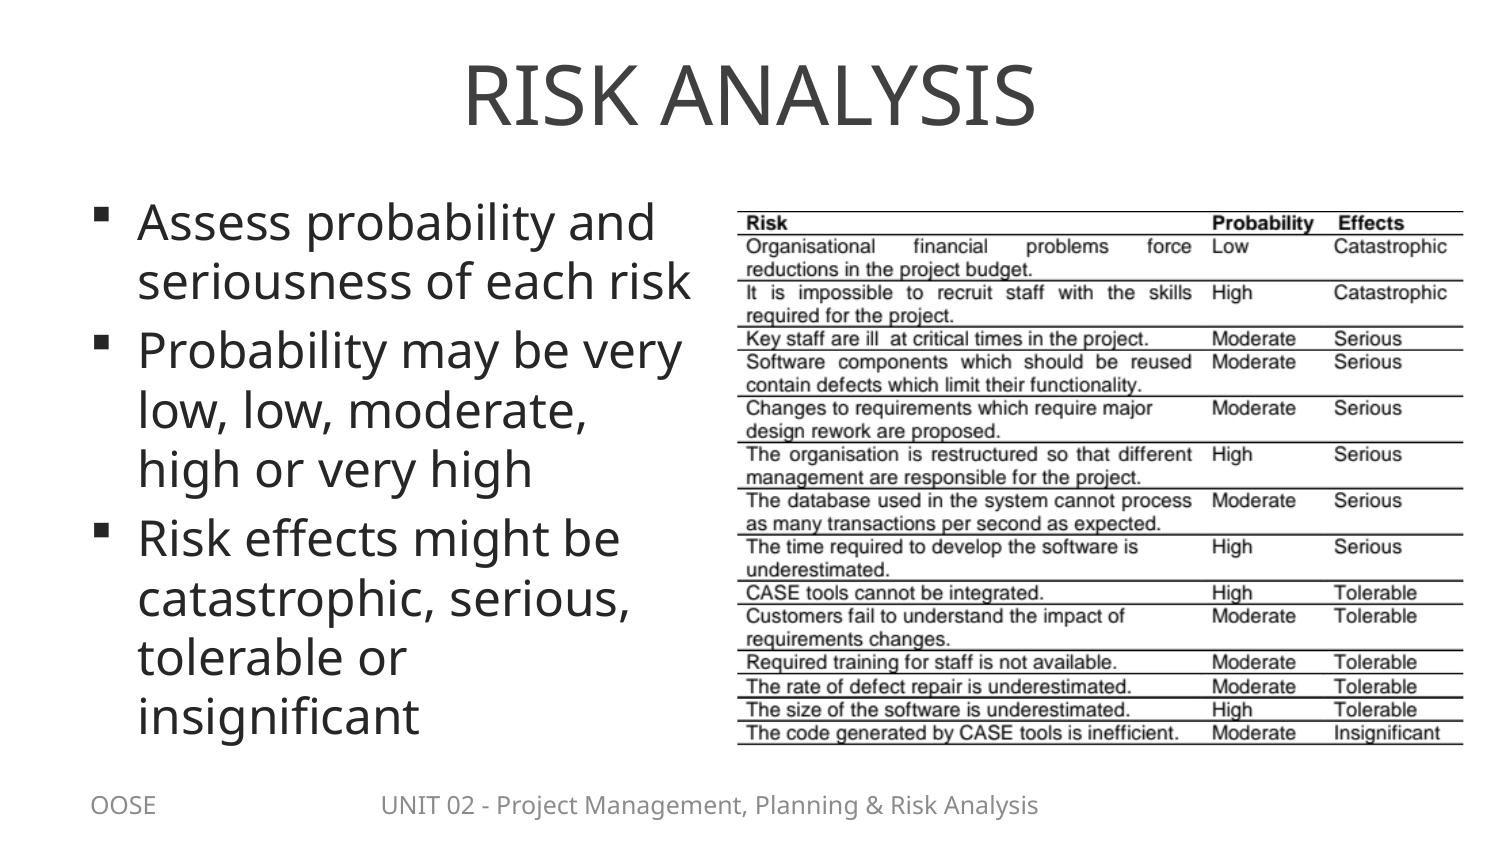

# Risk analysis
Assess probability and seriousness of each risk
Probability may be very low, low, moderate, high or very high
Risk effects might be catastrophic, serious, tolerable or insignificant
OOSE
UNIT 02 - Project Management, Planning & Risk Analysis